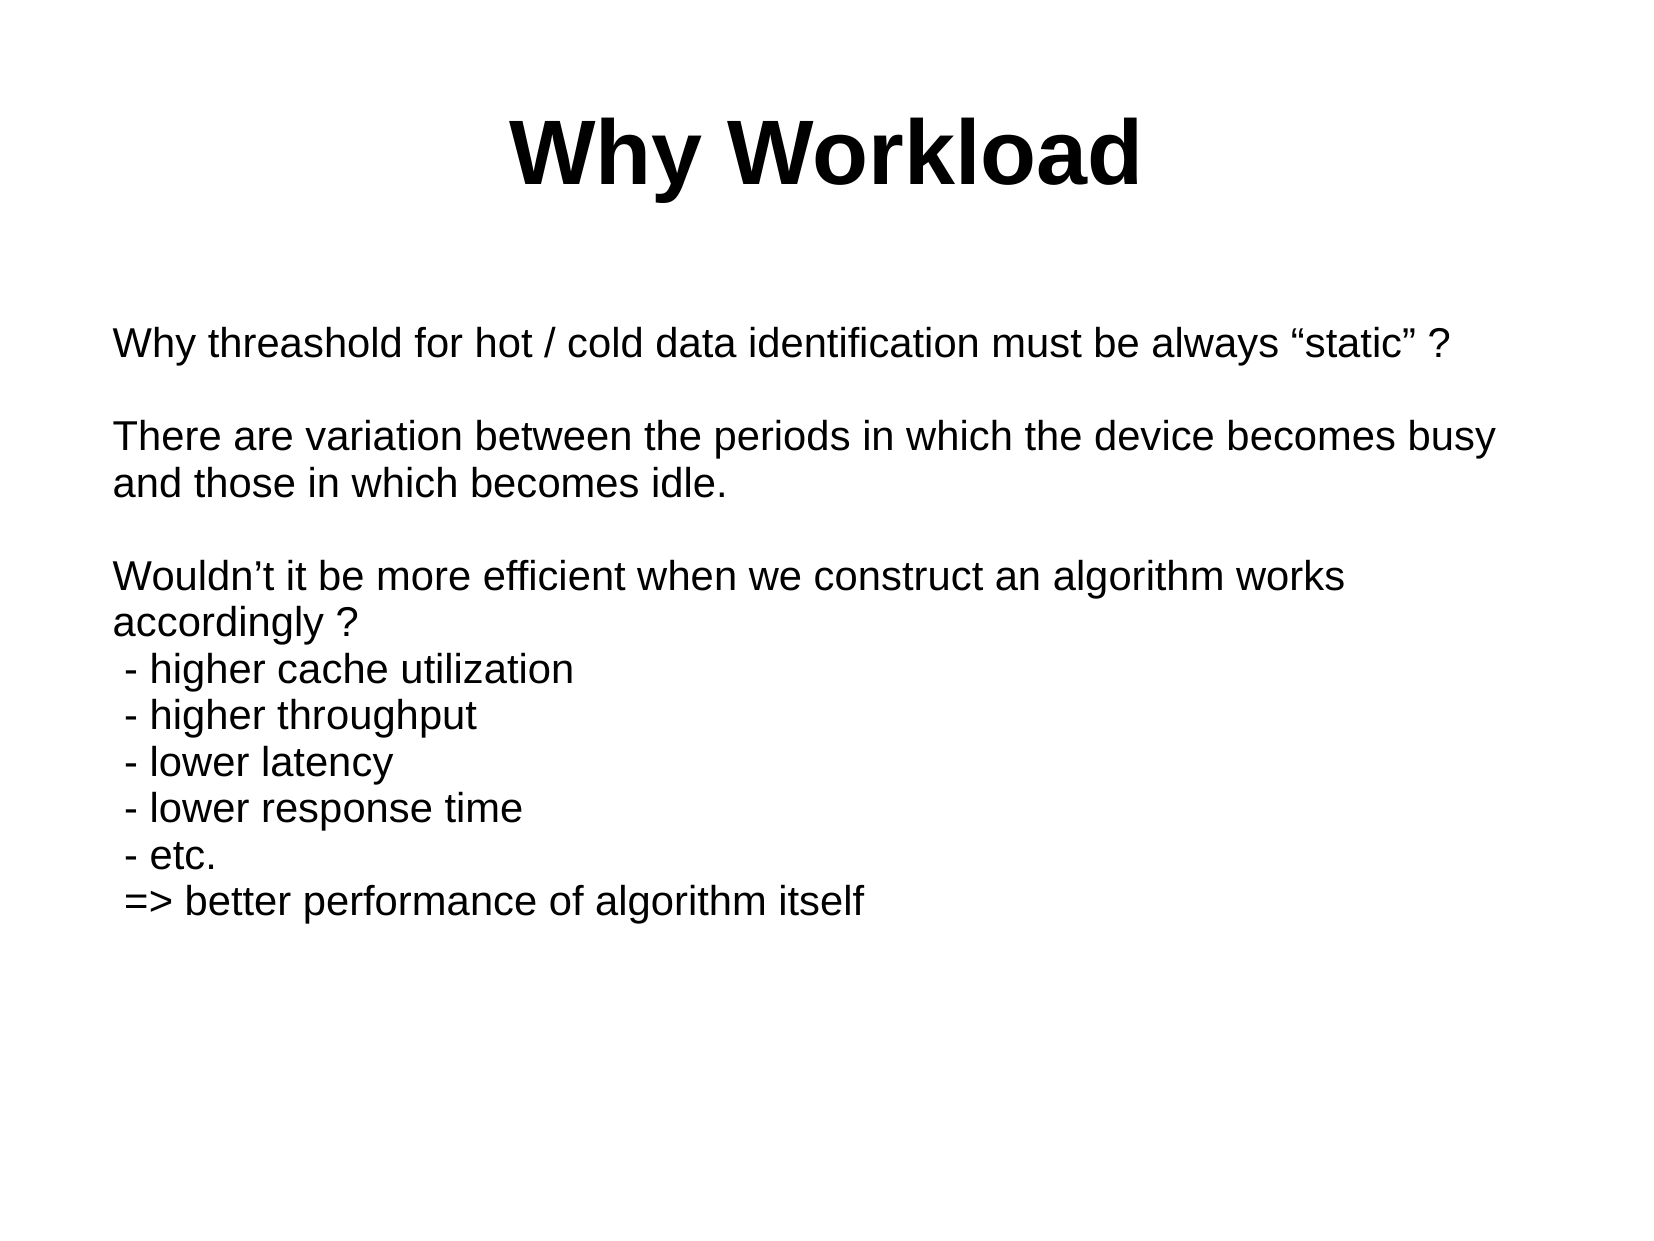

# Why Workload
Why threashold for hot / cold data identification must be always “static” ?
There are variation between the periods in which the device becomes busy and those in which becomes idle.
Wouldn’t it be more efficient when we construct an algorithm works accordingly ?
 - higher cache utilization
 - higher throughput
 - lower latency
 - lower response time
 - etc.
 => better performance of algorithm itself